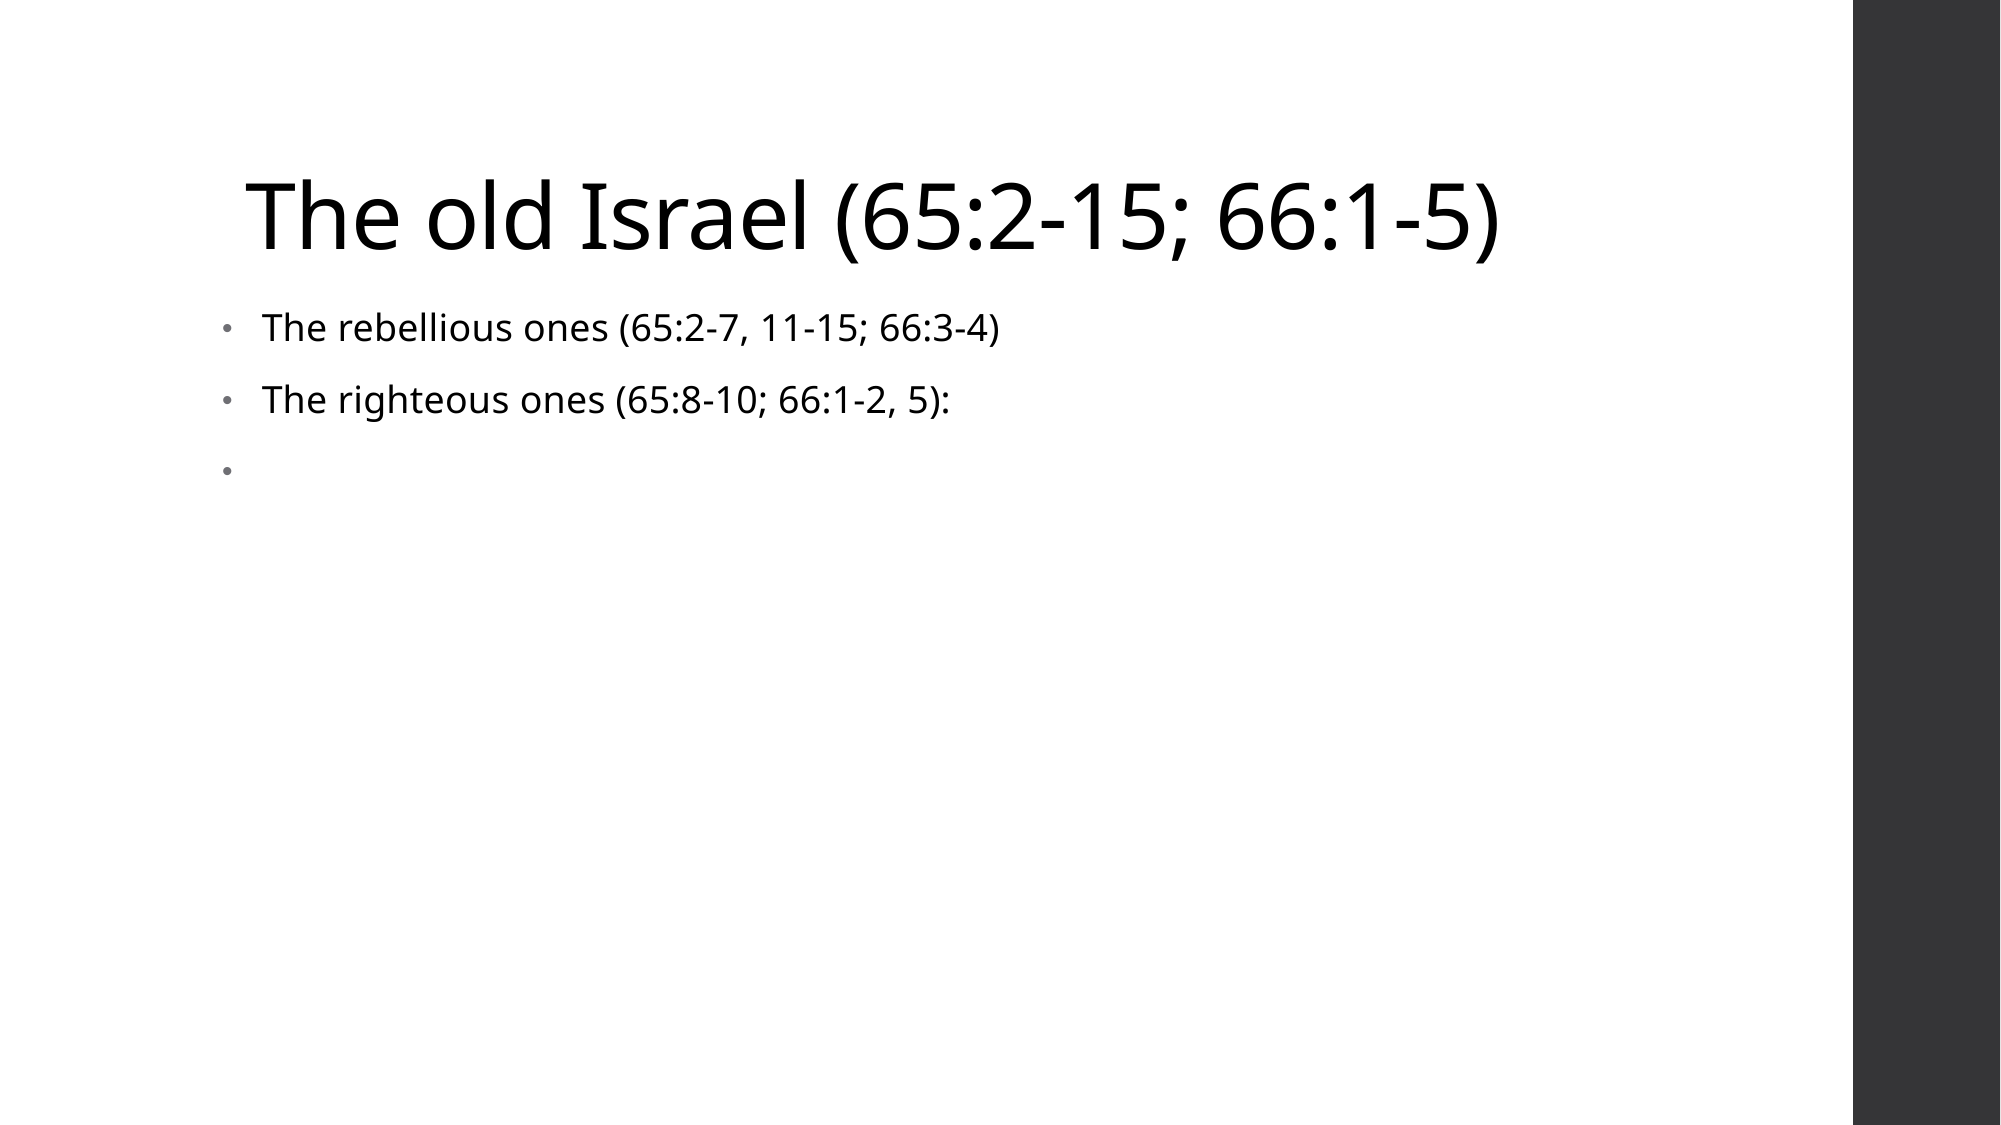

# The old Israel (65:2-15; 66:1-5)
 The rebellious ones (65:2-7, 11-15; 66:3-4)
 The righteous ones (65:8-10; 66:1-2, 5):